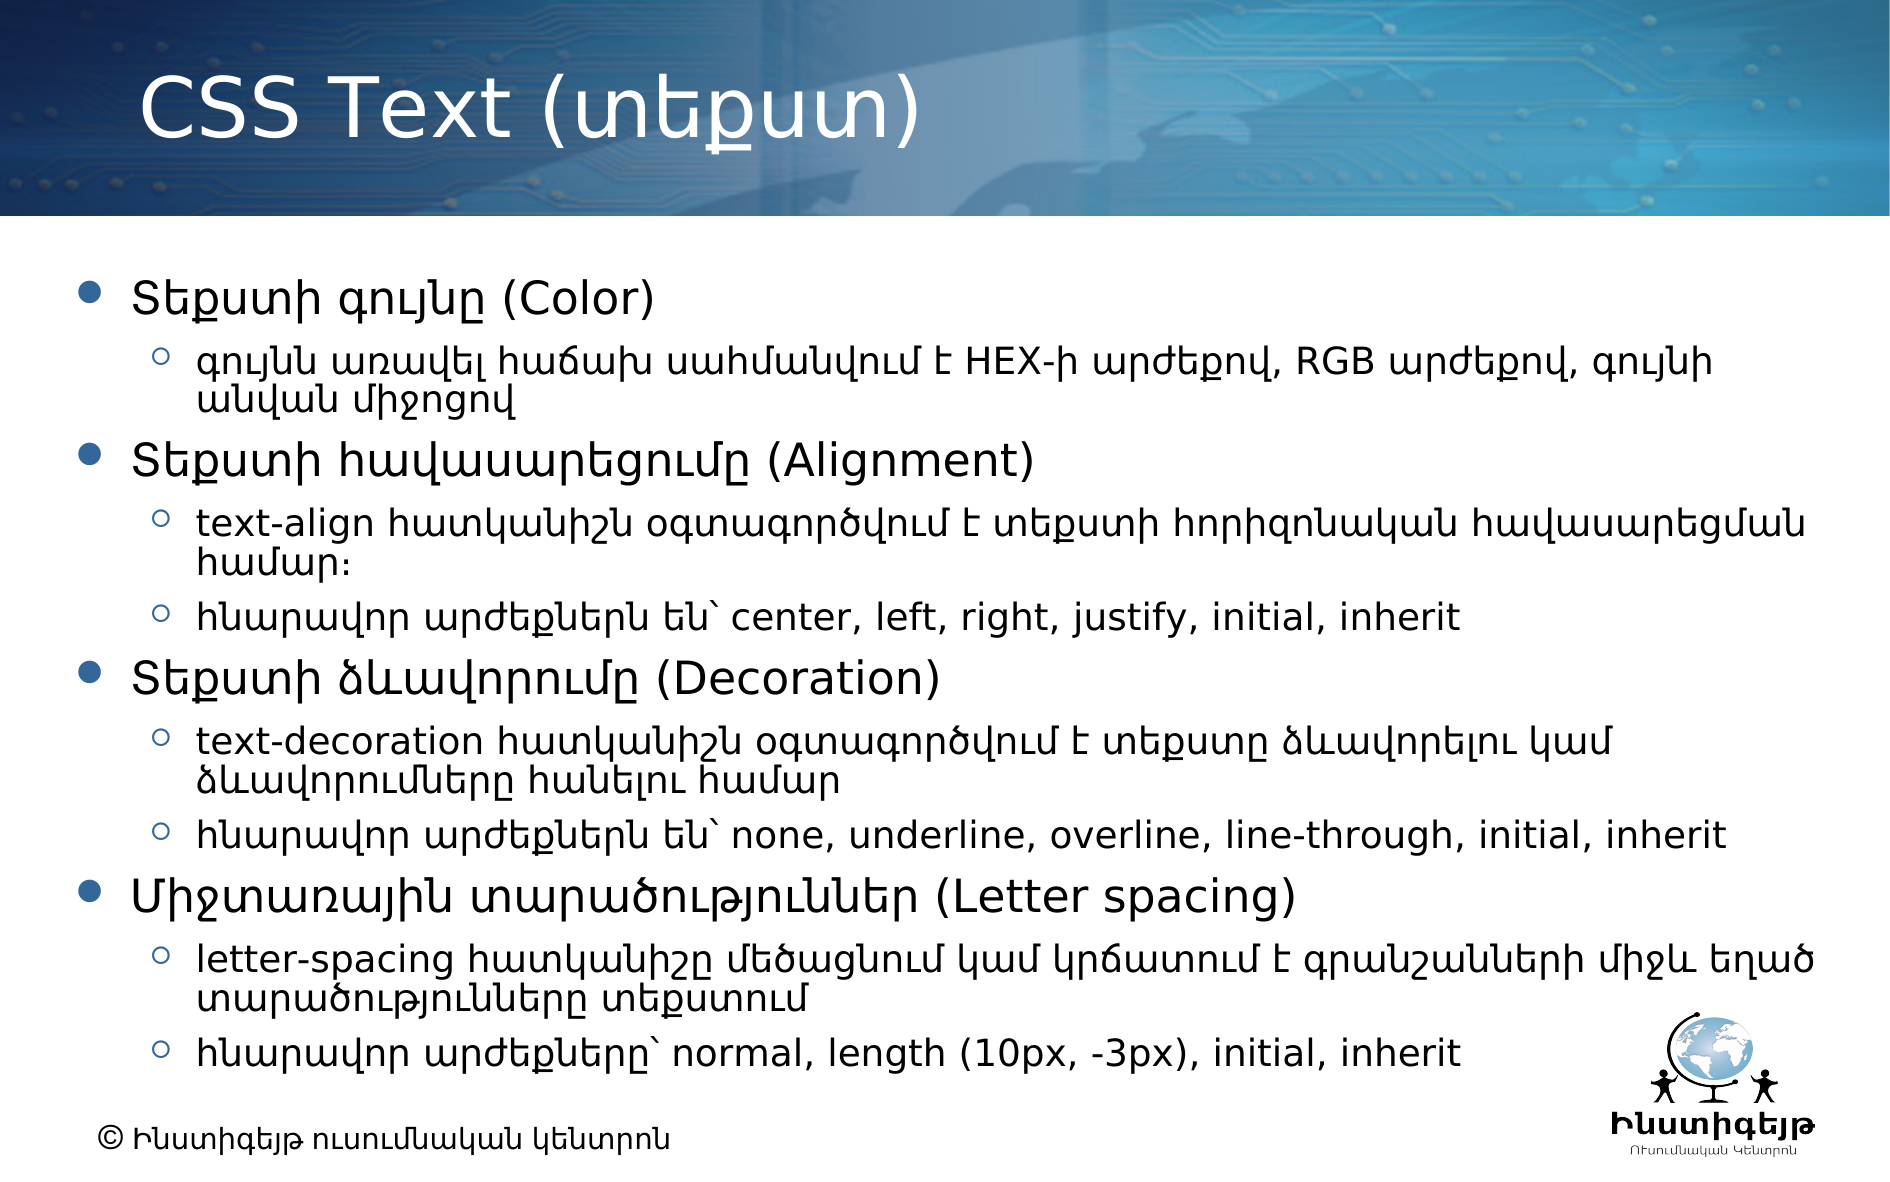

CSS Text (տեքստ)
# Տեքստի գույնը (Color)
գույնն առավել հաճախ սահմանվում է HEX-ի արժեքով, RGB արժեքով, գույնի անվան միջոցով
Տեքստի հավասարեցումը (Alignment)
text-align հատկանիշն օգտագործվում է տեքստի հորիզոնական հավասարեցման համար։
հնարավոր արժեքներն են՝ center, left, right, justify, initial, inherit
Տեքստի ձևավորումը (Decoration)
text-decoration հատկանիշն օգտագործվում է տեքստը ձևավորելու կամ ձևավորումները հանելու համար
հնարավոր արժեքներն են՝ none, underline, overline, line-through, initial, inherit
Միջտառային տարածություններ (Letter spacing)
letter-spacing հատկանիշը մեծացնում կամ կրճատում է գրանշանների միջև եղած տարածությունները տեքստում
հնարավոր արժեքները՝ normal, length (10px, -3px), initial, inherit